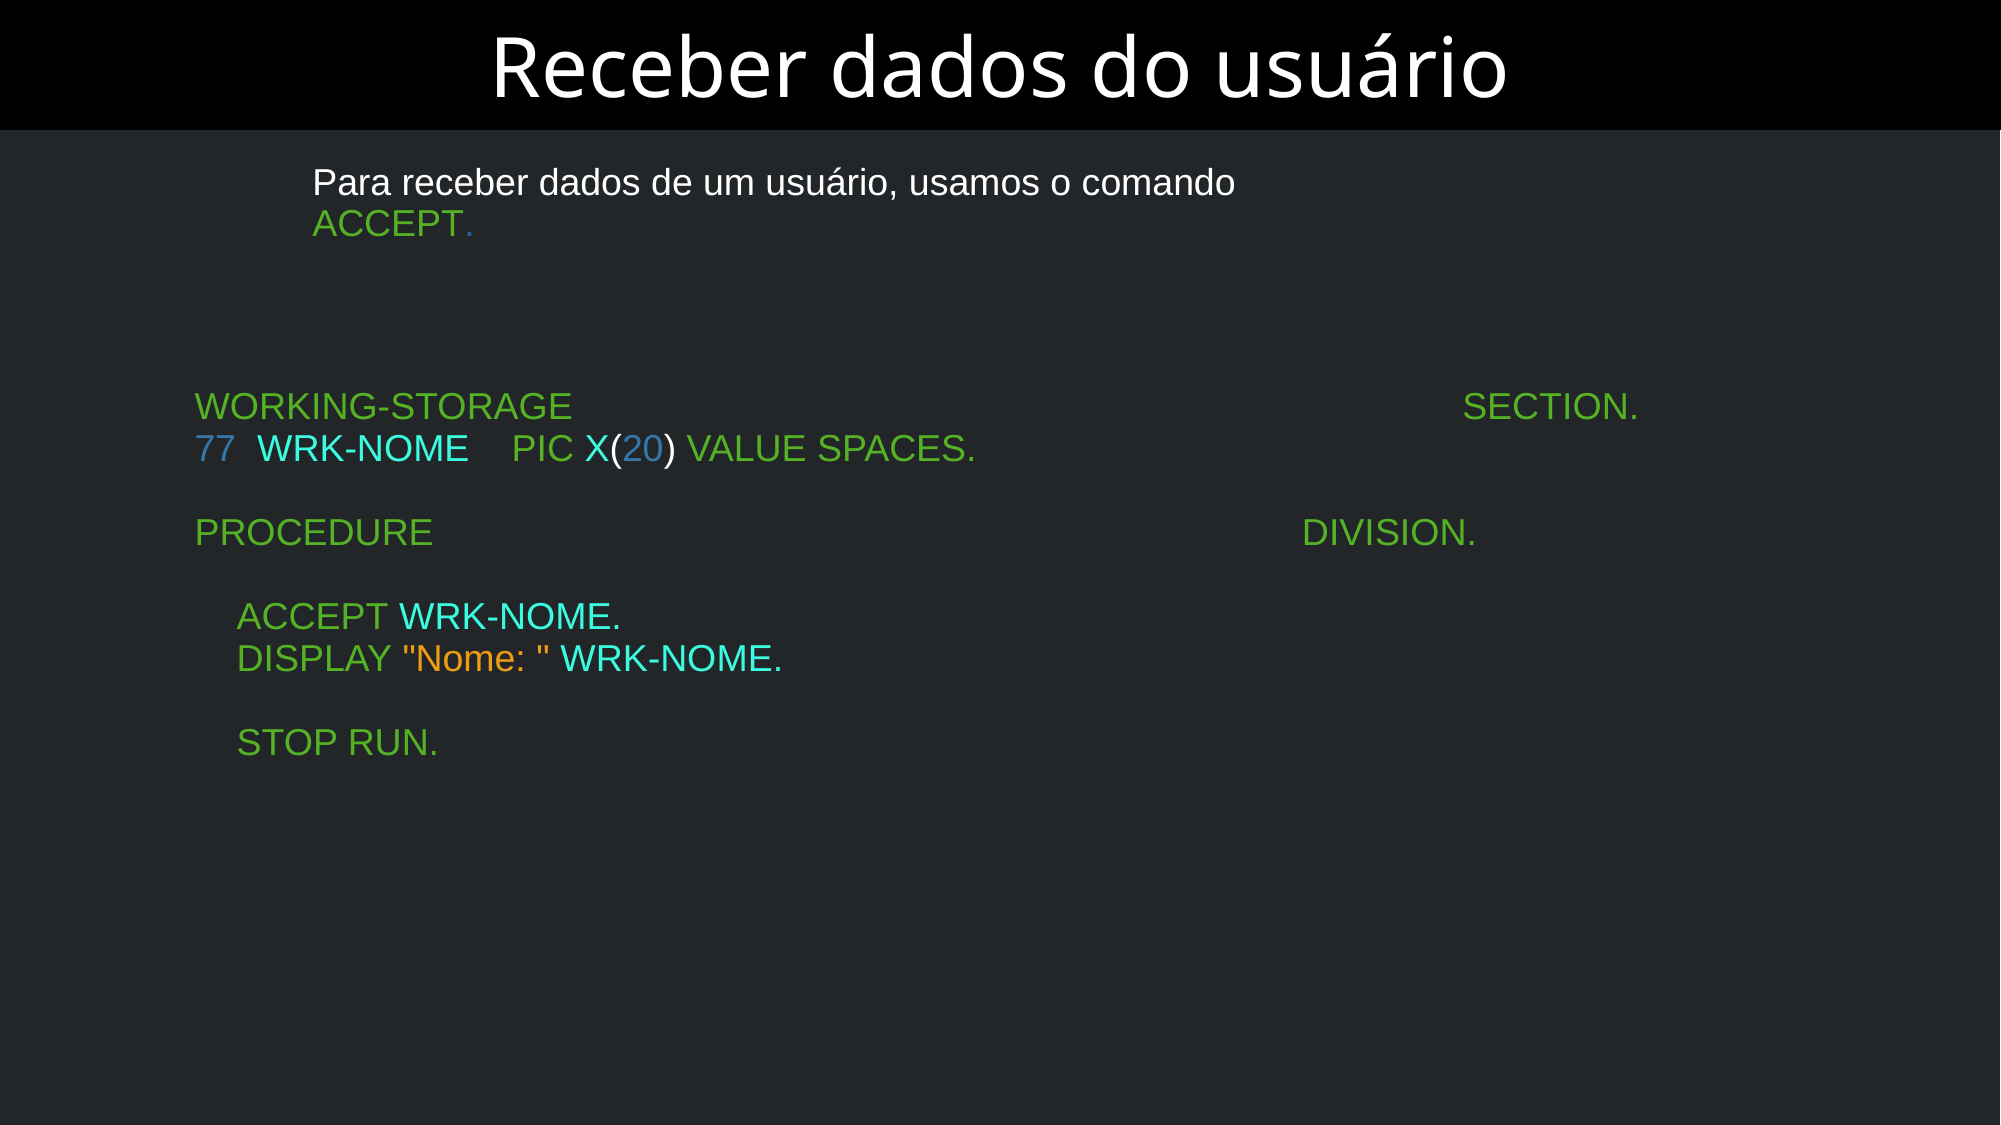

Receber dados do usuário
Para receber dados de um usuário, usamos o comando ACCEPT.
 WORKING-STORAGE SECTION.
 77 WRK-NOME PIC X(20) VALUE SPACES.
 PROCEDURE DIVISION.
 ACCEPT WRK-NOME.
 DISPLAY "Nome: " WRK-NOME.
 STOP RUN.